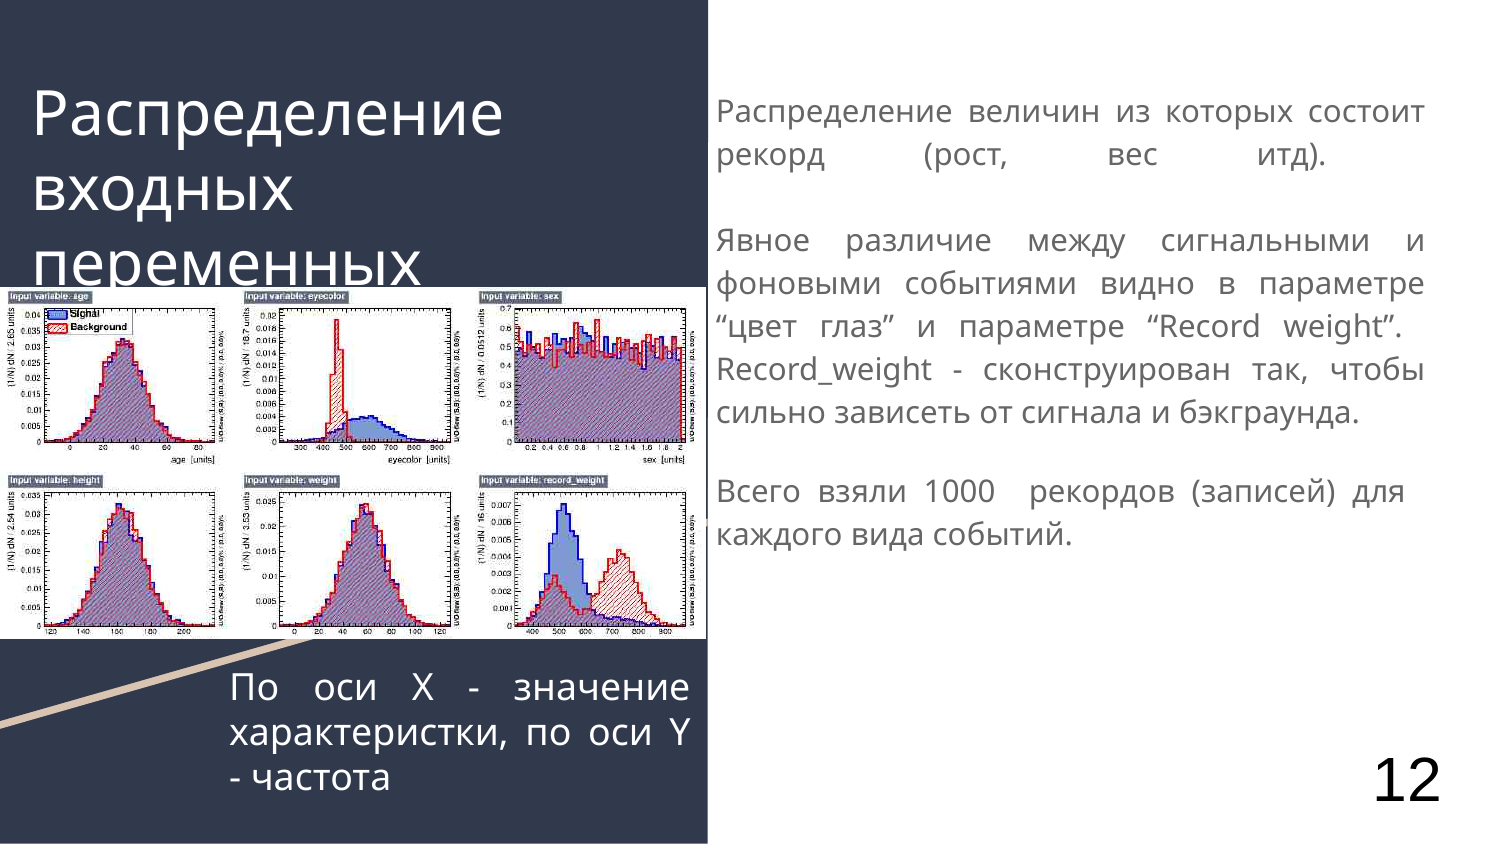

Распределение входных переменных
Распределение величин из которых состоит рекорд (рост, вес итд).
Явное различие между сигнальными и фоновыми событиями видно в параметре “цвет глаз” и параметре “Record weight”.
Record_weight - сконструирован так, чтобы сильно зависеть от сигнала и бэкграунда.
Всего взяли 1000 рекордов (записей) для каждого вида событий.
# По оси X - значение характеристки, по оси Y - частота
12